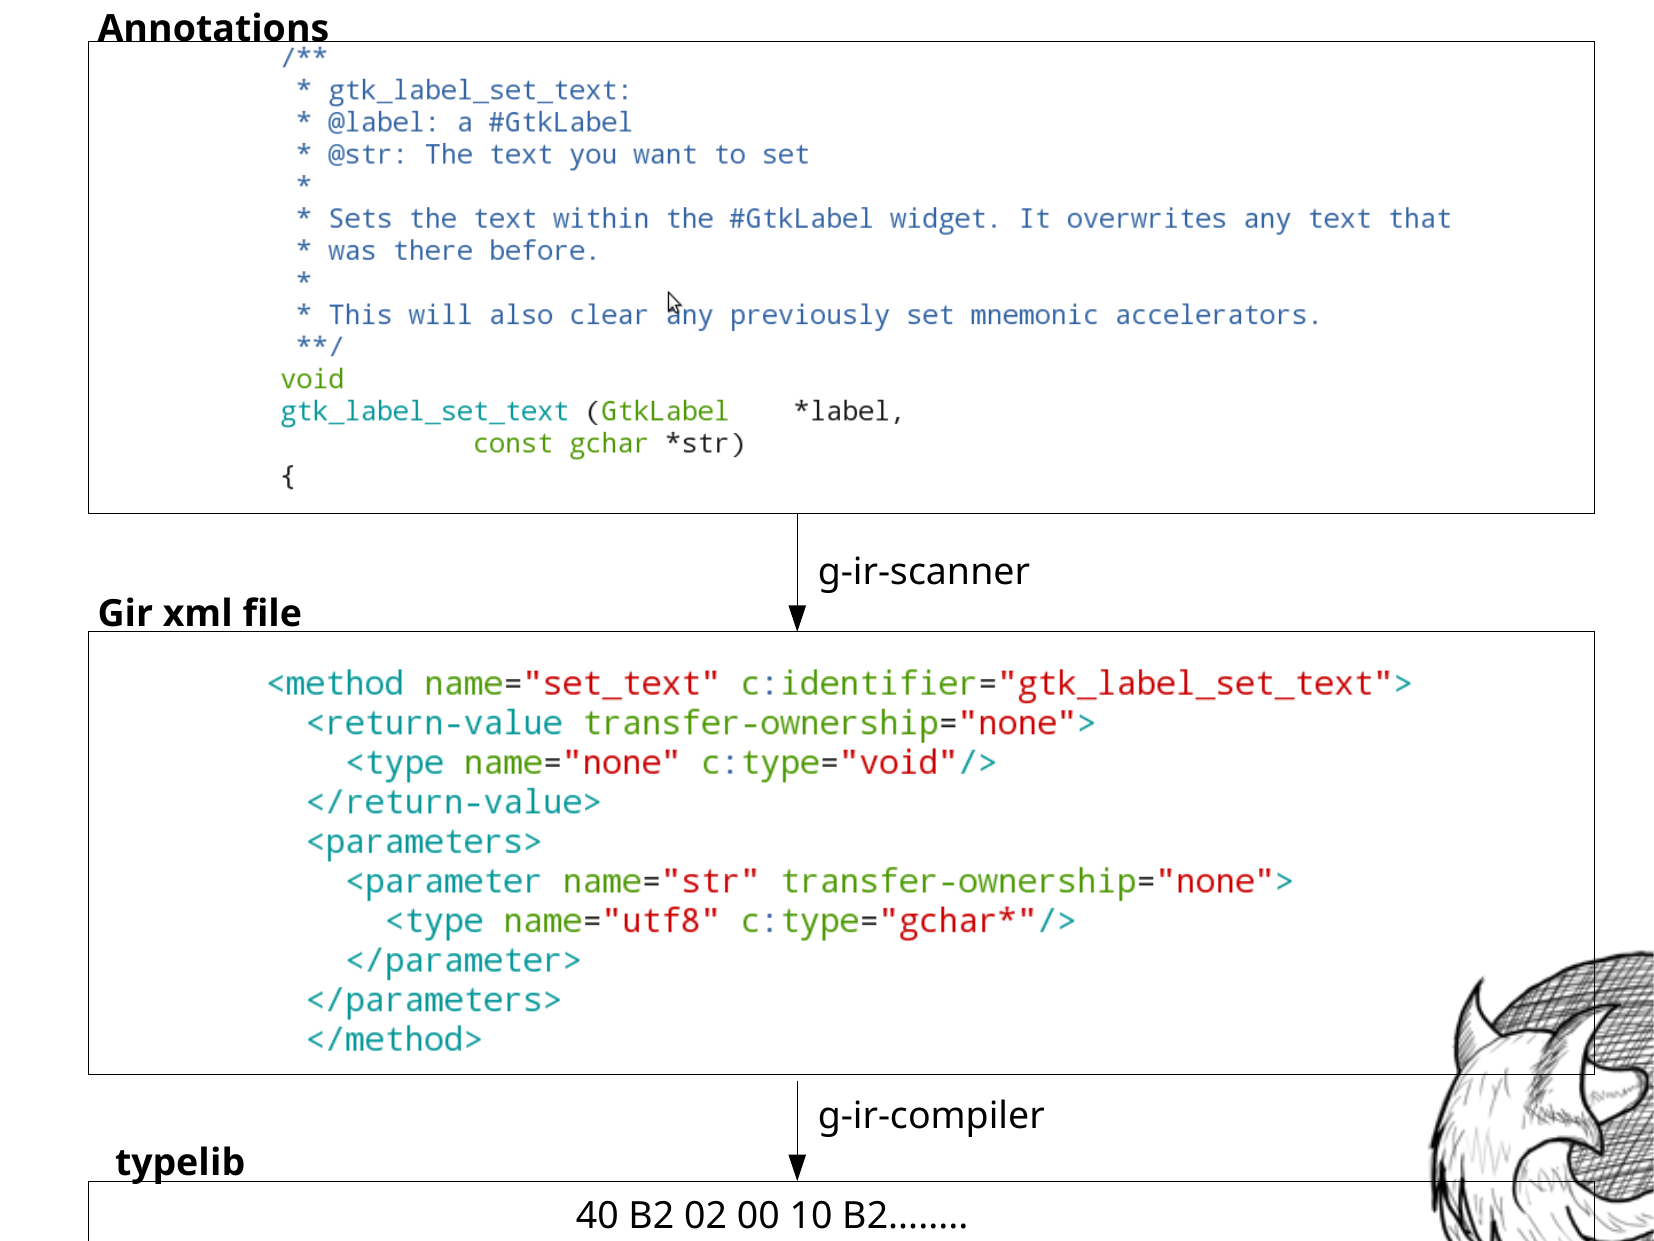

Annotations
g-ir-scanner
Gir xml file
g-ir-compiler
typelib
40 B2 02 00 10 B2........